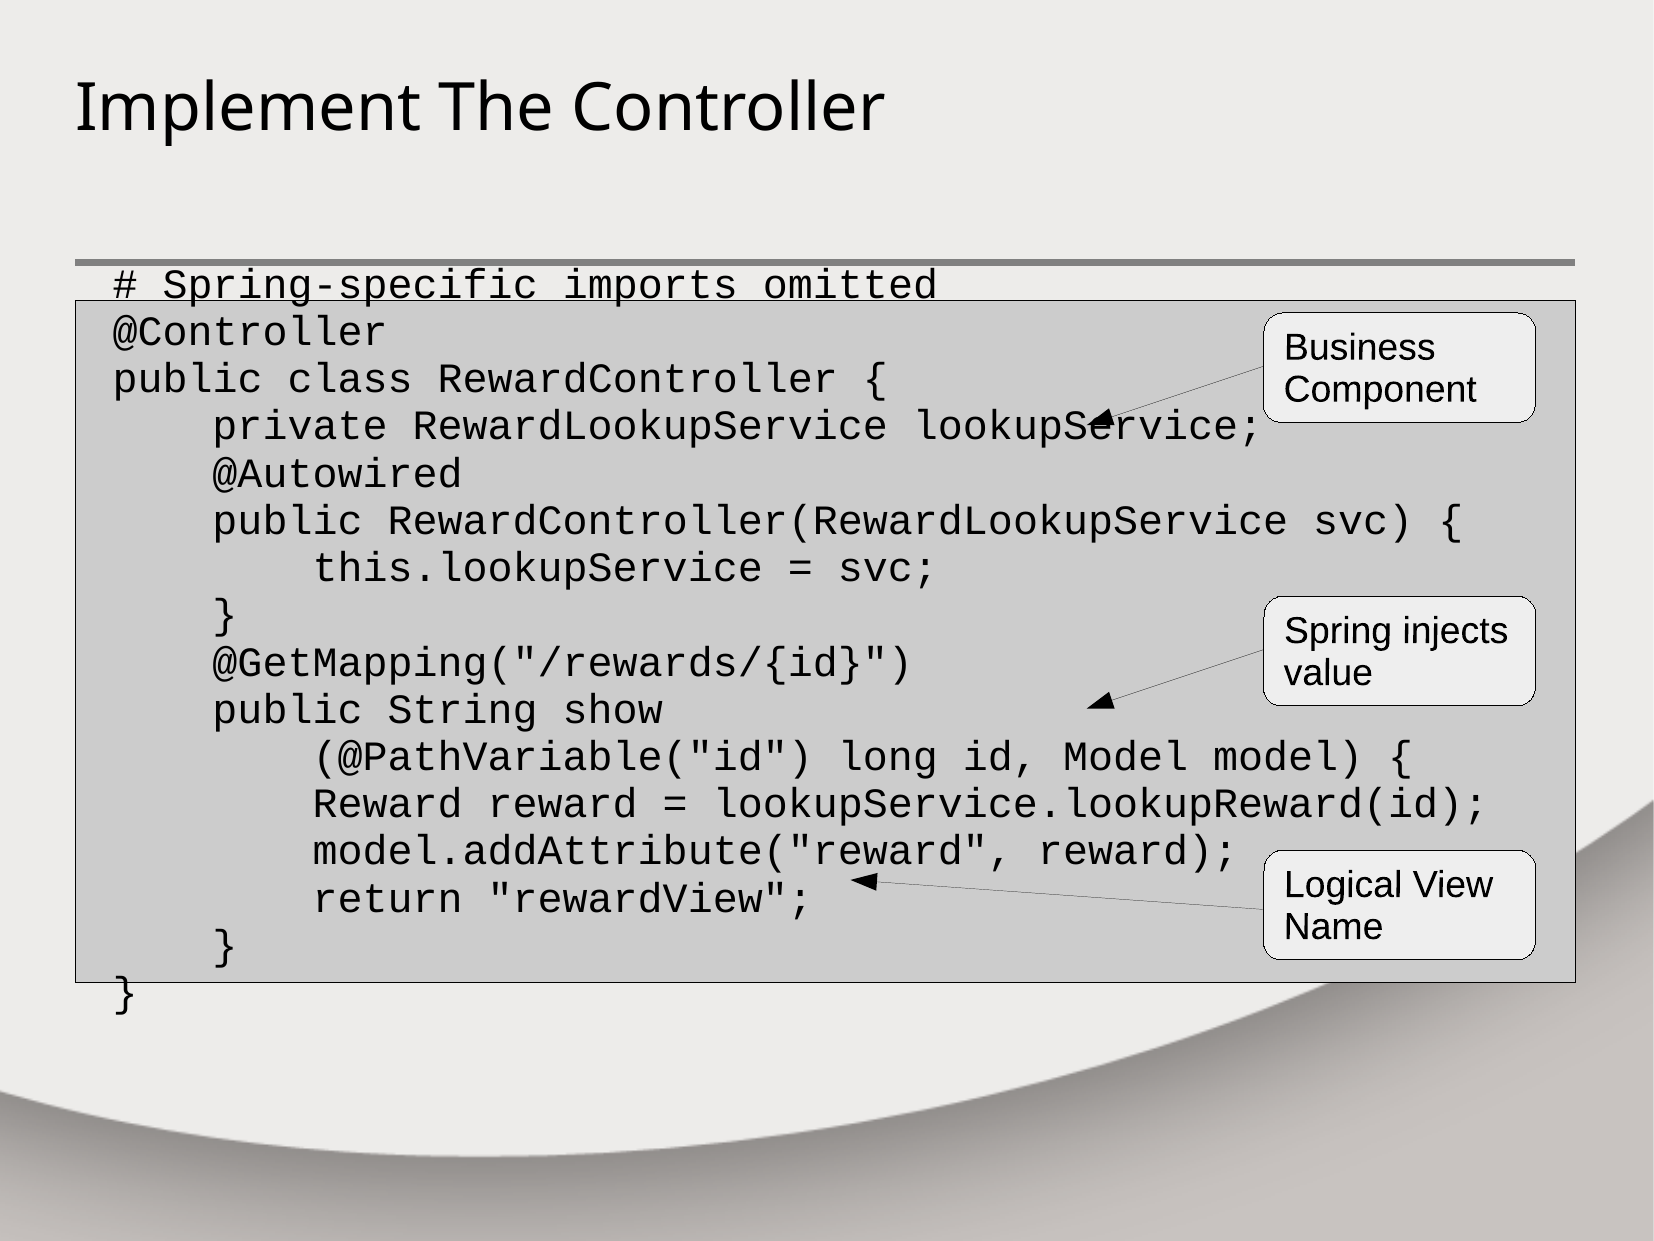

# Implement The Controller
# Spring-specific imports omitted
@Controller
public class RewardController {
 private RewardLookupService lookupService;
 @Autowired
 public RewardController(RewardLookupService svc) {
 this.lookupService = svc;
 }
 @GetMapping("/rewards/{id}")
 public String show
 (@PathVariable("id") long id, Model model) {
 Reward reward = lookupService.lookupReward(id);
 model.addAttribute("reward", reward);
 return "rewardView";
 }
}
Business Component
Spring injects value
Logical View
Name